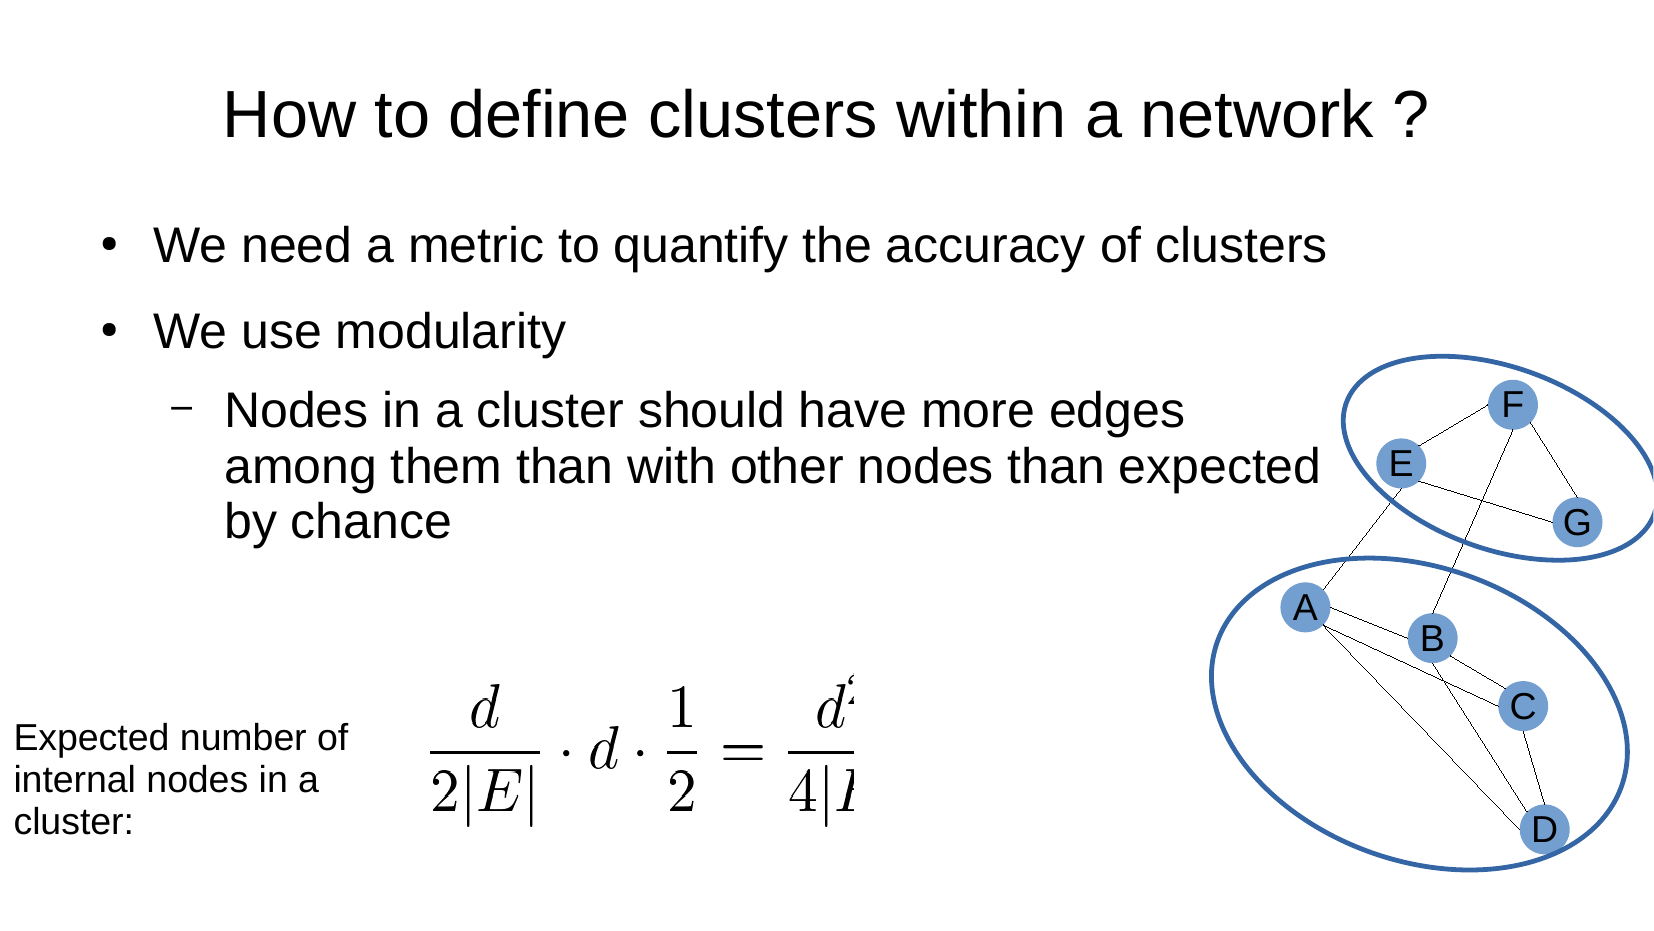

# How to define clusters within a network ?
We need a metric to quantify the accuracy of clusters
We use modularity
Nodes in a cluster should have more edges among them than with other nodes than expected by chance
F
E
G
A
B
C
Expected number of internal nodes in a cluster:
D